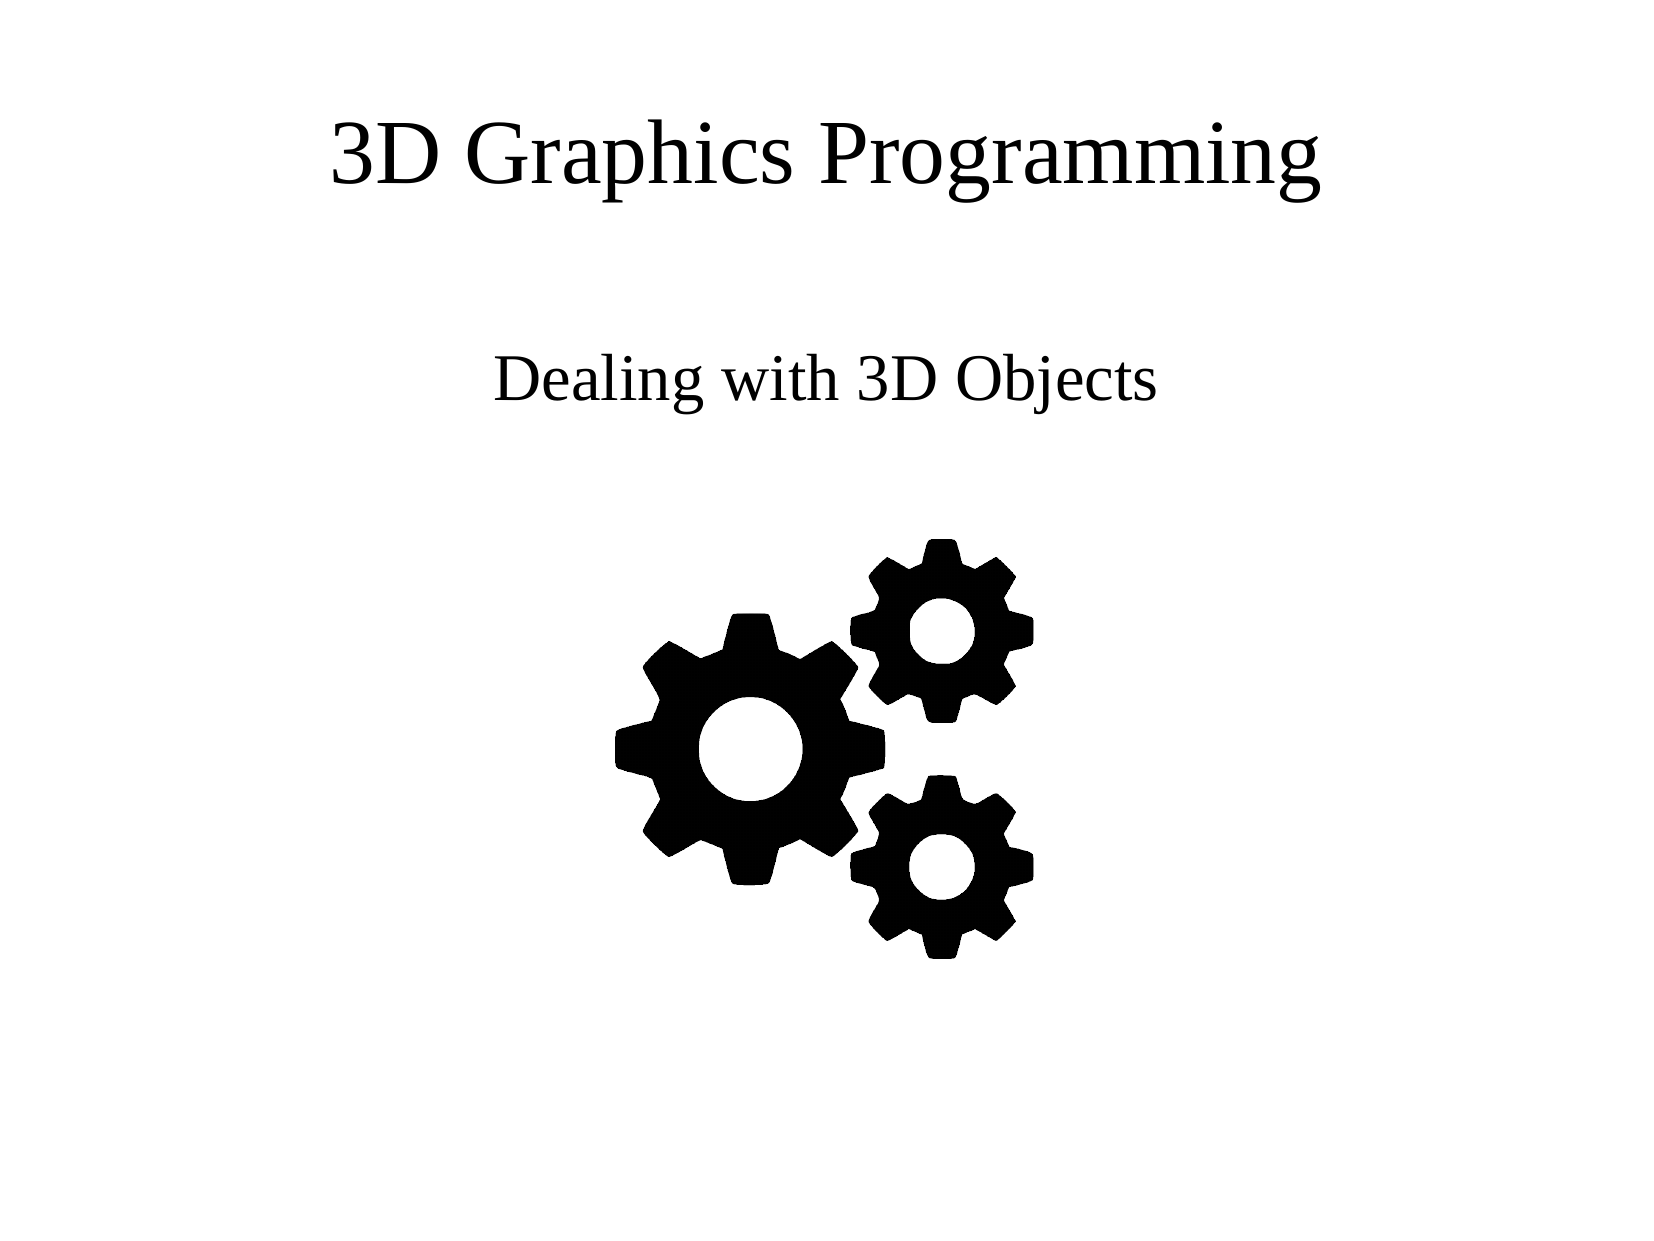

Dealing with 3D Objects
# 3D Graphics Programming